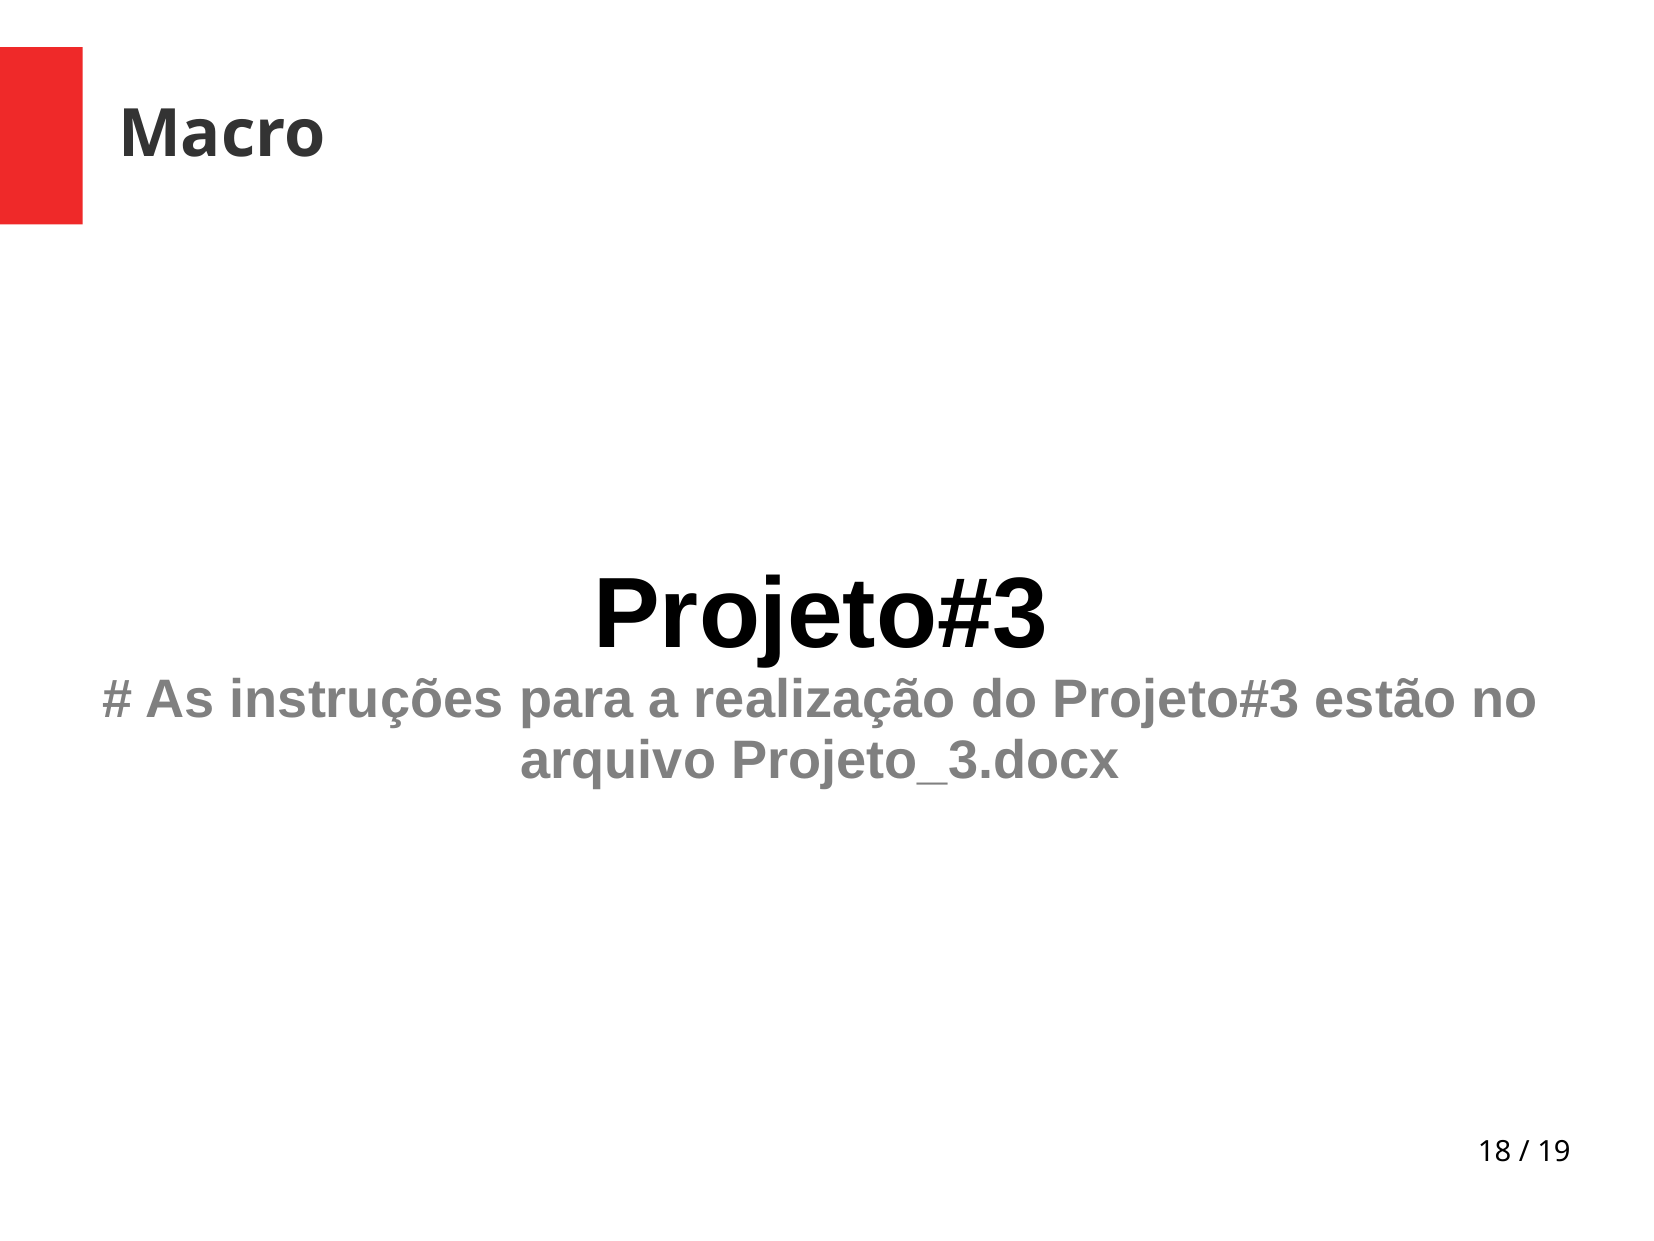

# Macro
Projeto#3
# As instruções para a realização do Projeto#3 estão no arquivo Projeto_3.docx
18